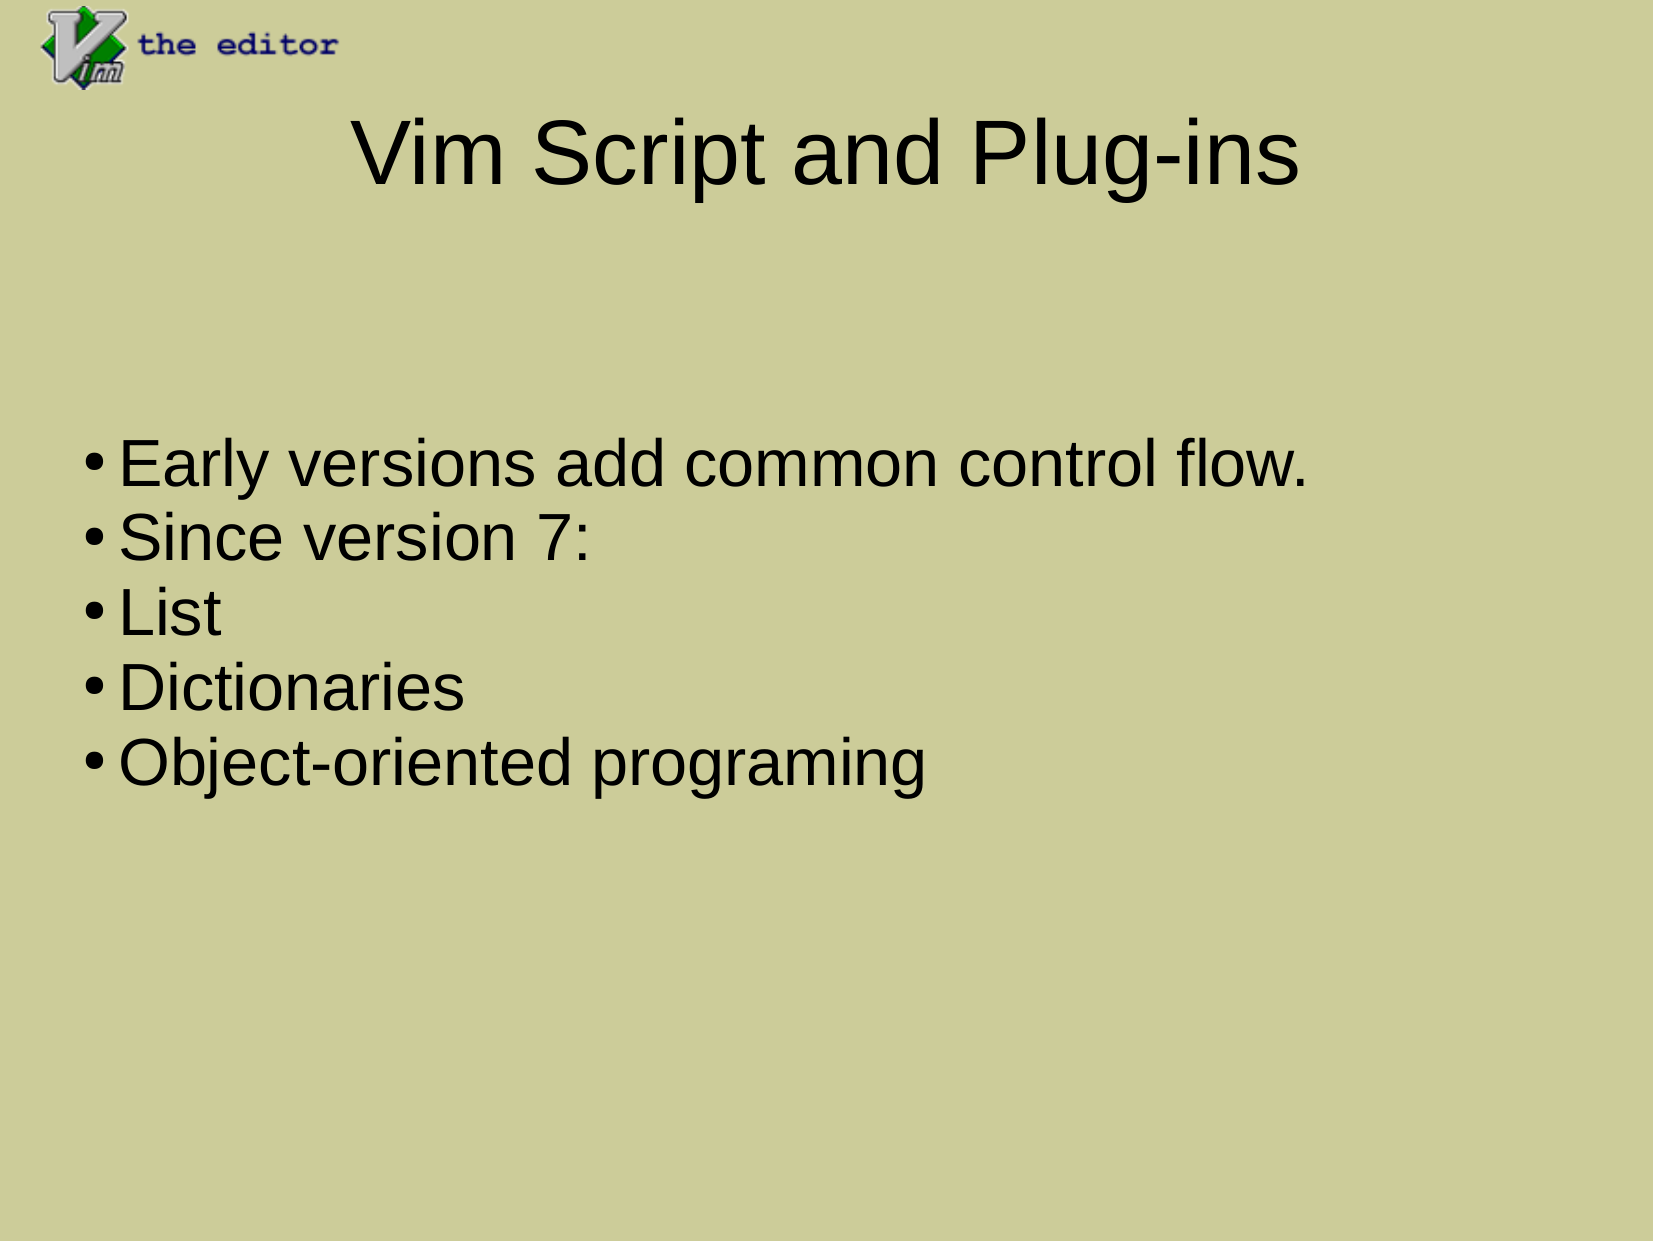

# Vim Script and Plug-ins
Early versions add common control flow.
Since version 7:
List
Dictionaries
Object-oriented programing